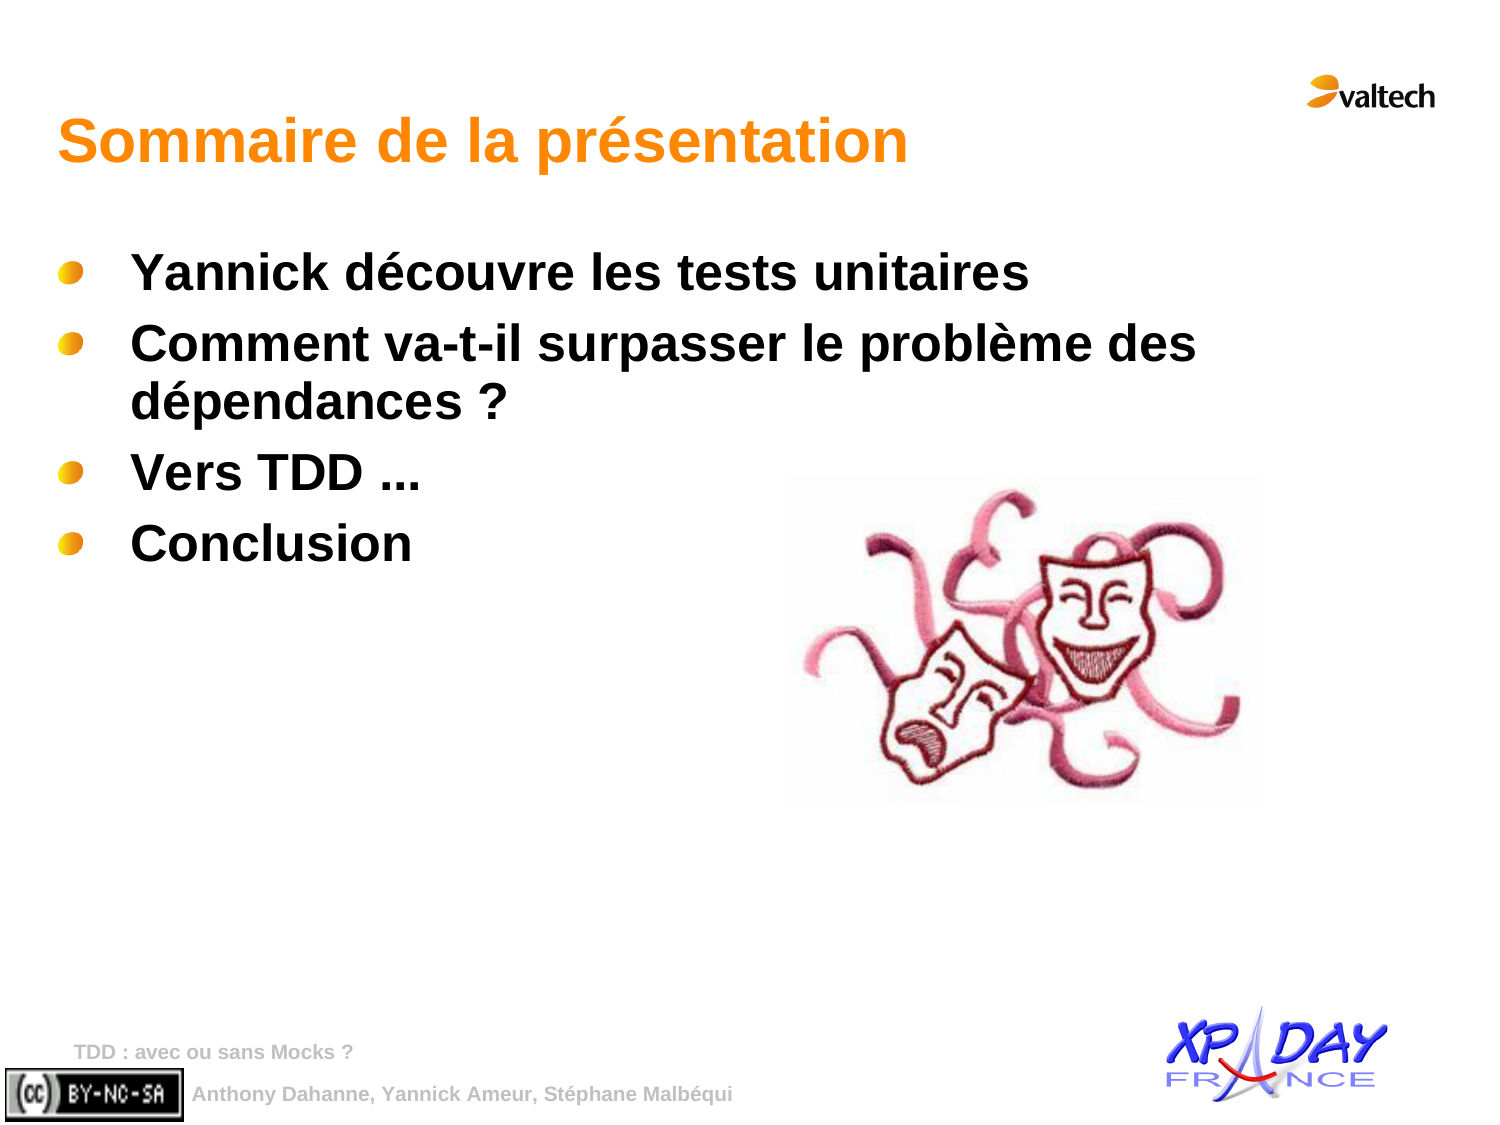

# Sommaire de la présentation
Yannick découvre les tests unitaires
Comment va-t-il surpasser le problème des dépendances ?
Vers TDD ...
Conclusion
TDD : avec ou sans Mocks ?
3